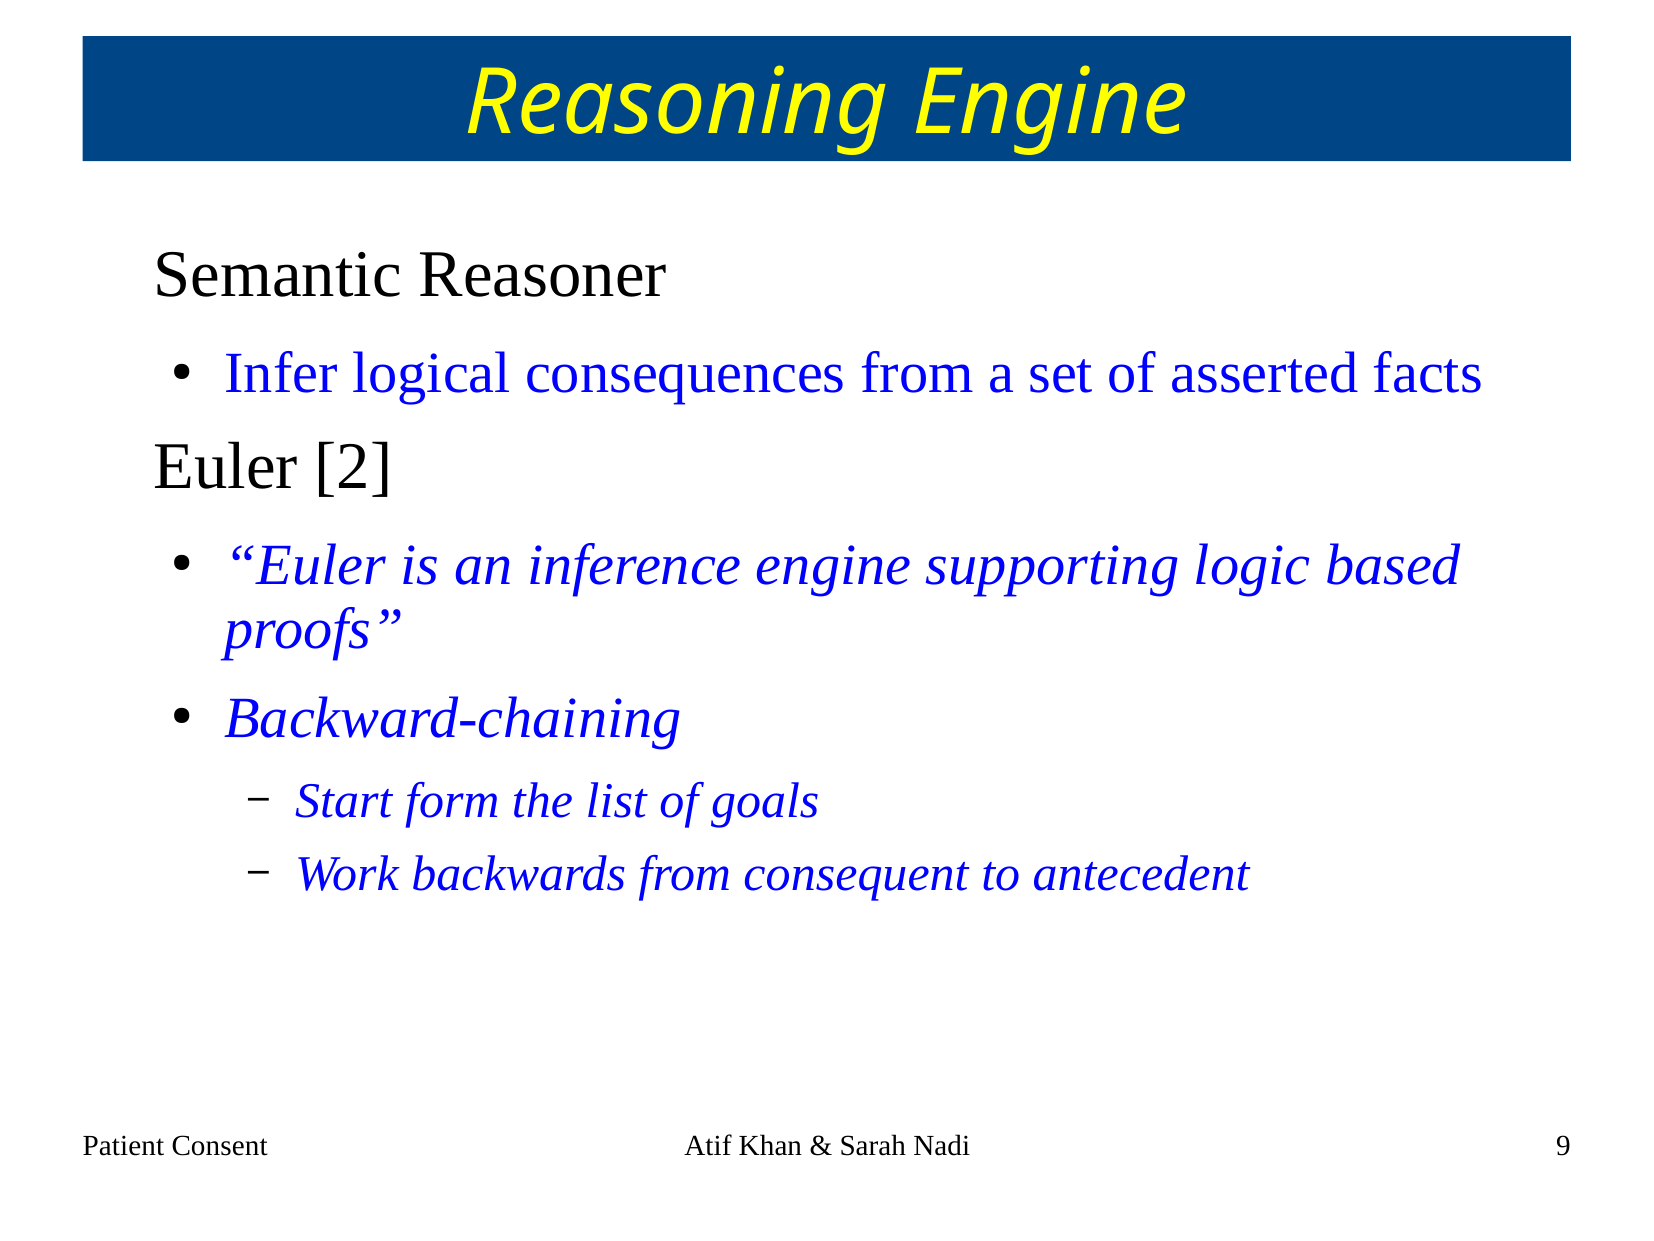

# Reasoning Engine
Semantic Reasoner
Infer logical consequences from a set of asserted facts
Euler [2]
“Euler is an inference engine supporting logic based proofs”
Backward-chaining
Start form the list of goals
Work backwards from consequent to antecedent
Patient Consent
Atif Khan & Sarah Nadi
9